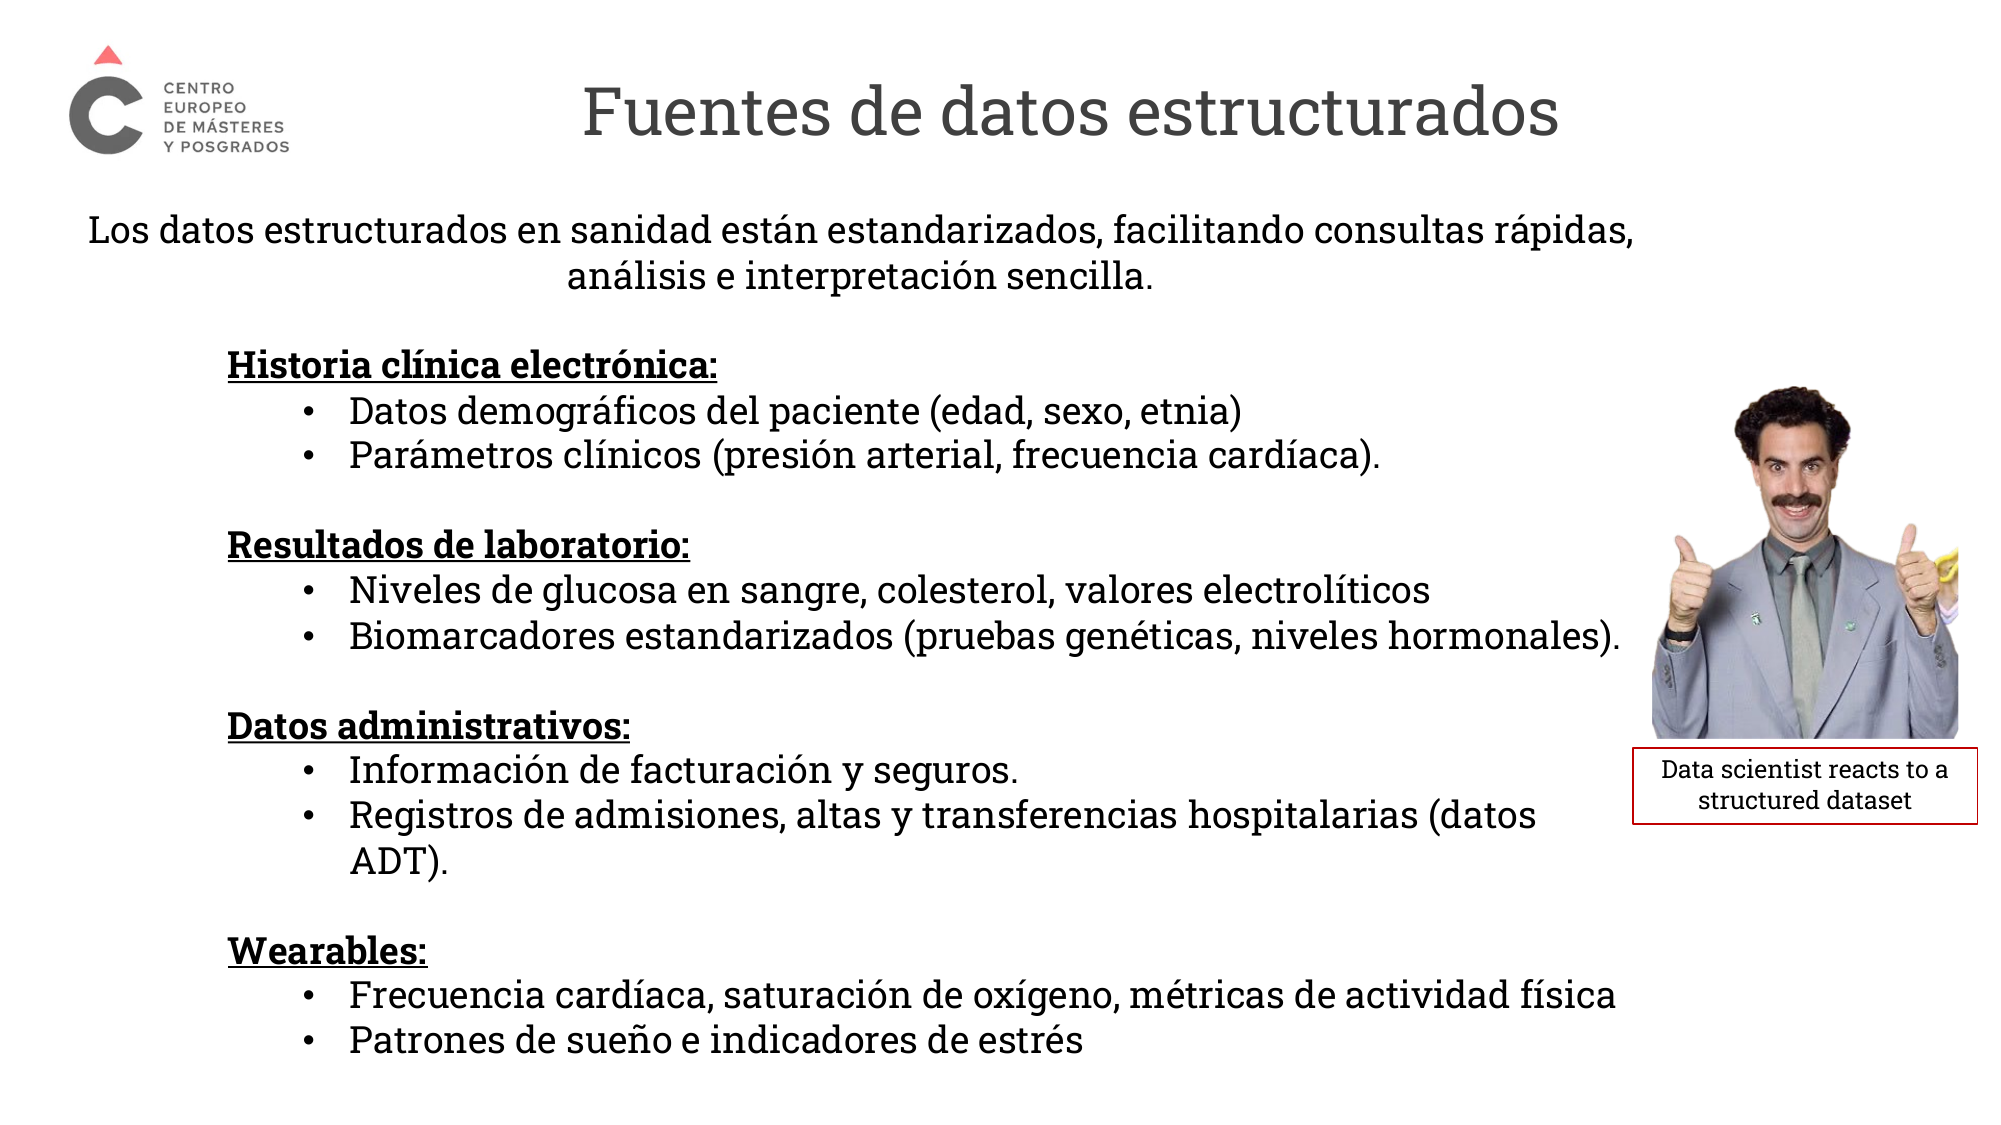

# Limitaciones
Datos incompletos o de baja calidad: La calidad de los resultados de la IA depende en gran medida de la calidad de los datos con los que se entrena. La falta de datos completos y precisos puede limitar la efectividad de la IA en la salud.